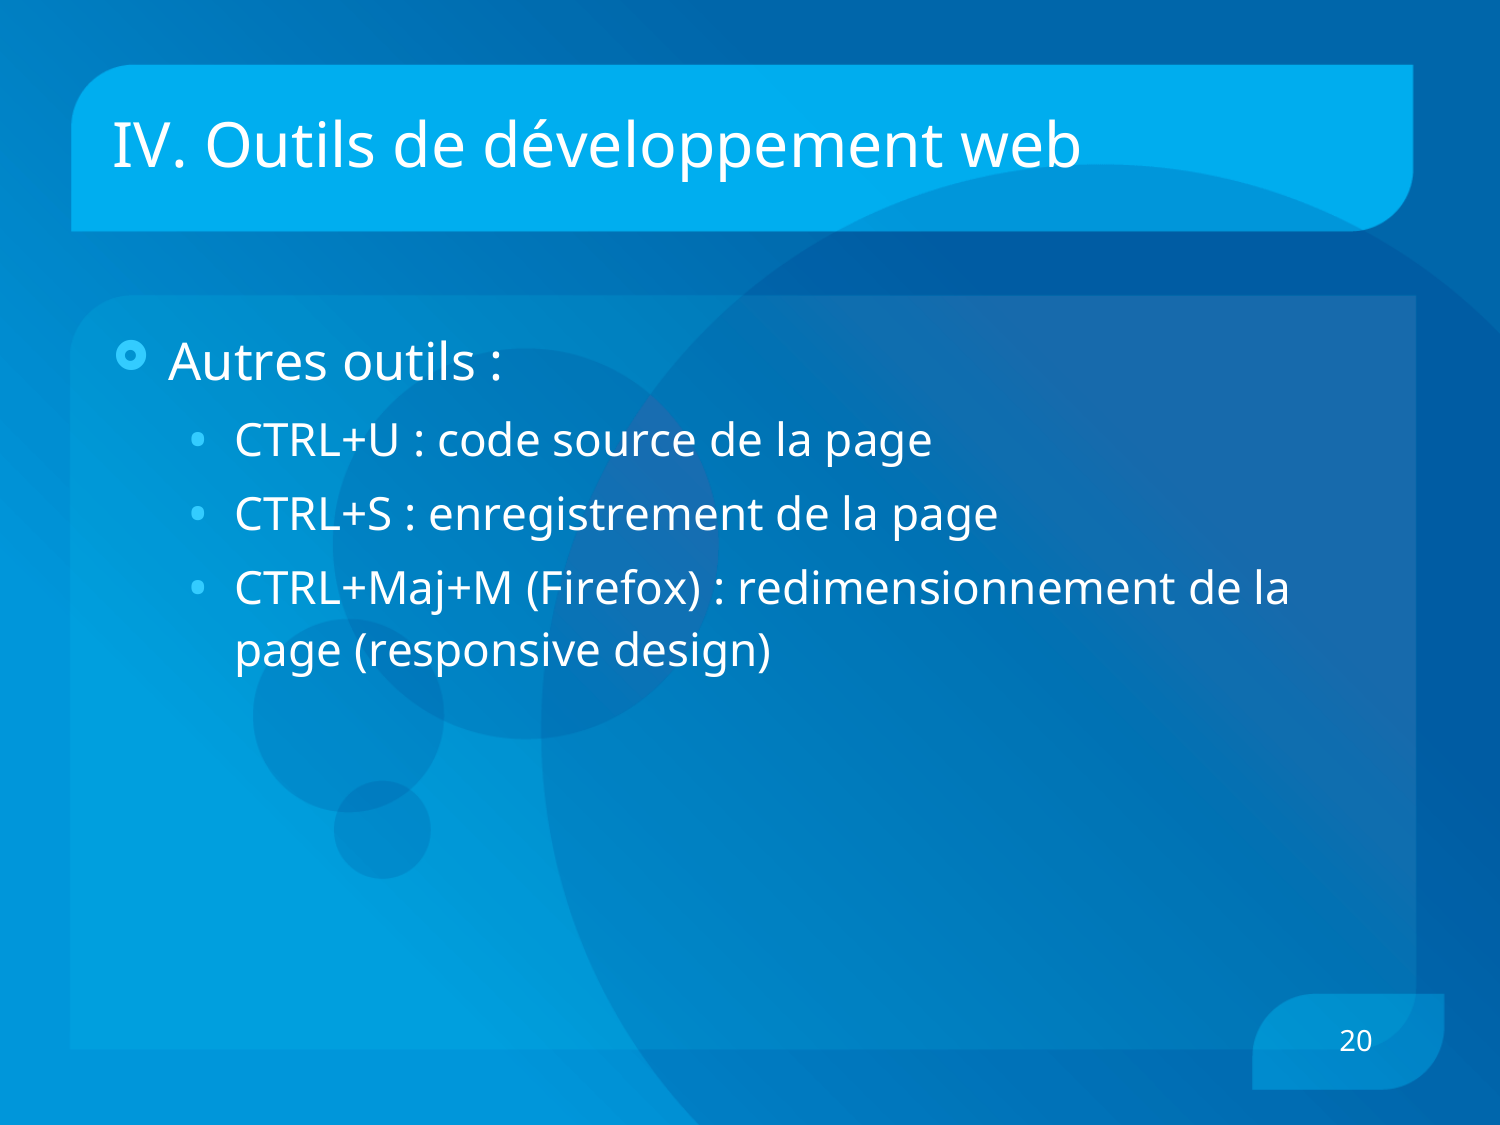

# IV. Outils de développement web
Autres outils :
CTRL+U : code source de la page
CTRL+S : enregistrement de la page
CTRL+Maj+M (Firefox) : redimensionnement de la page (responsive design)
20